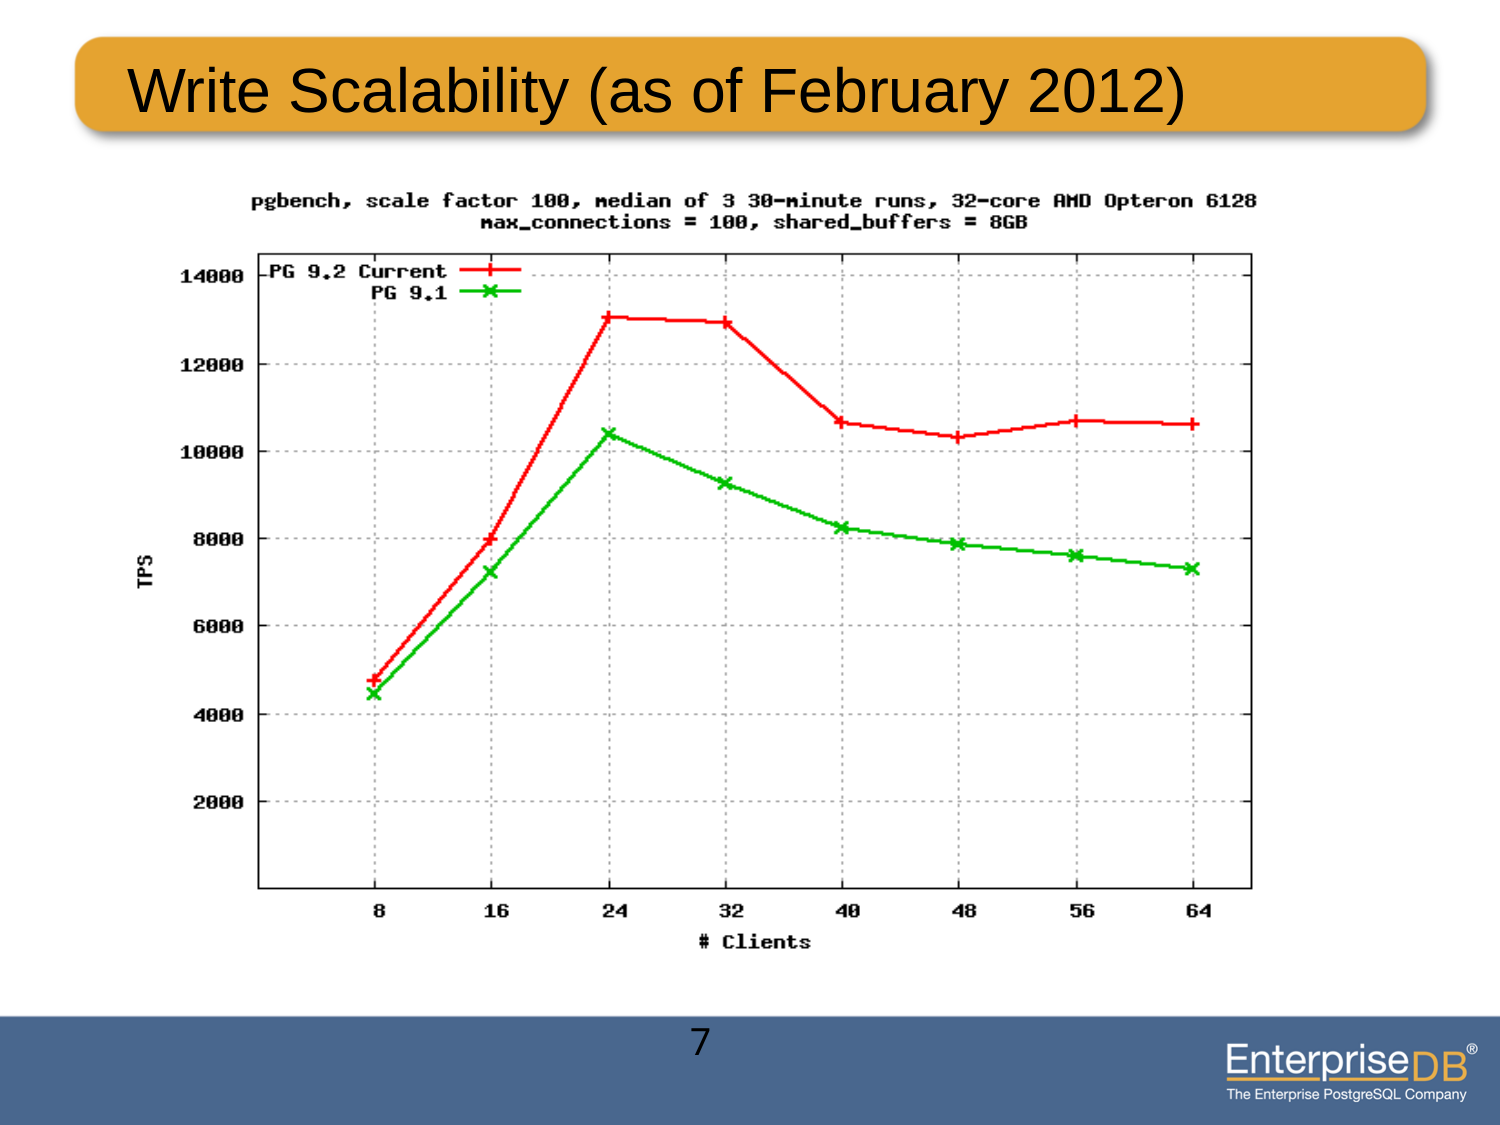

# Write Scalability (as of February 2012)